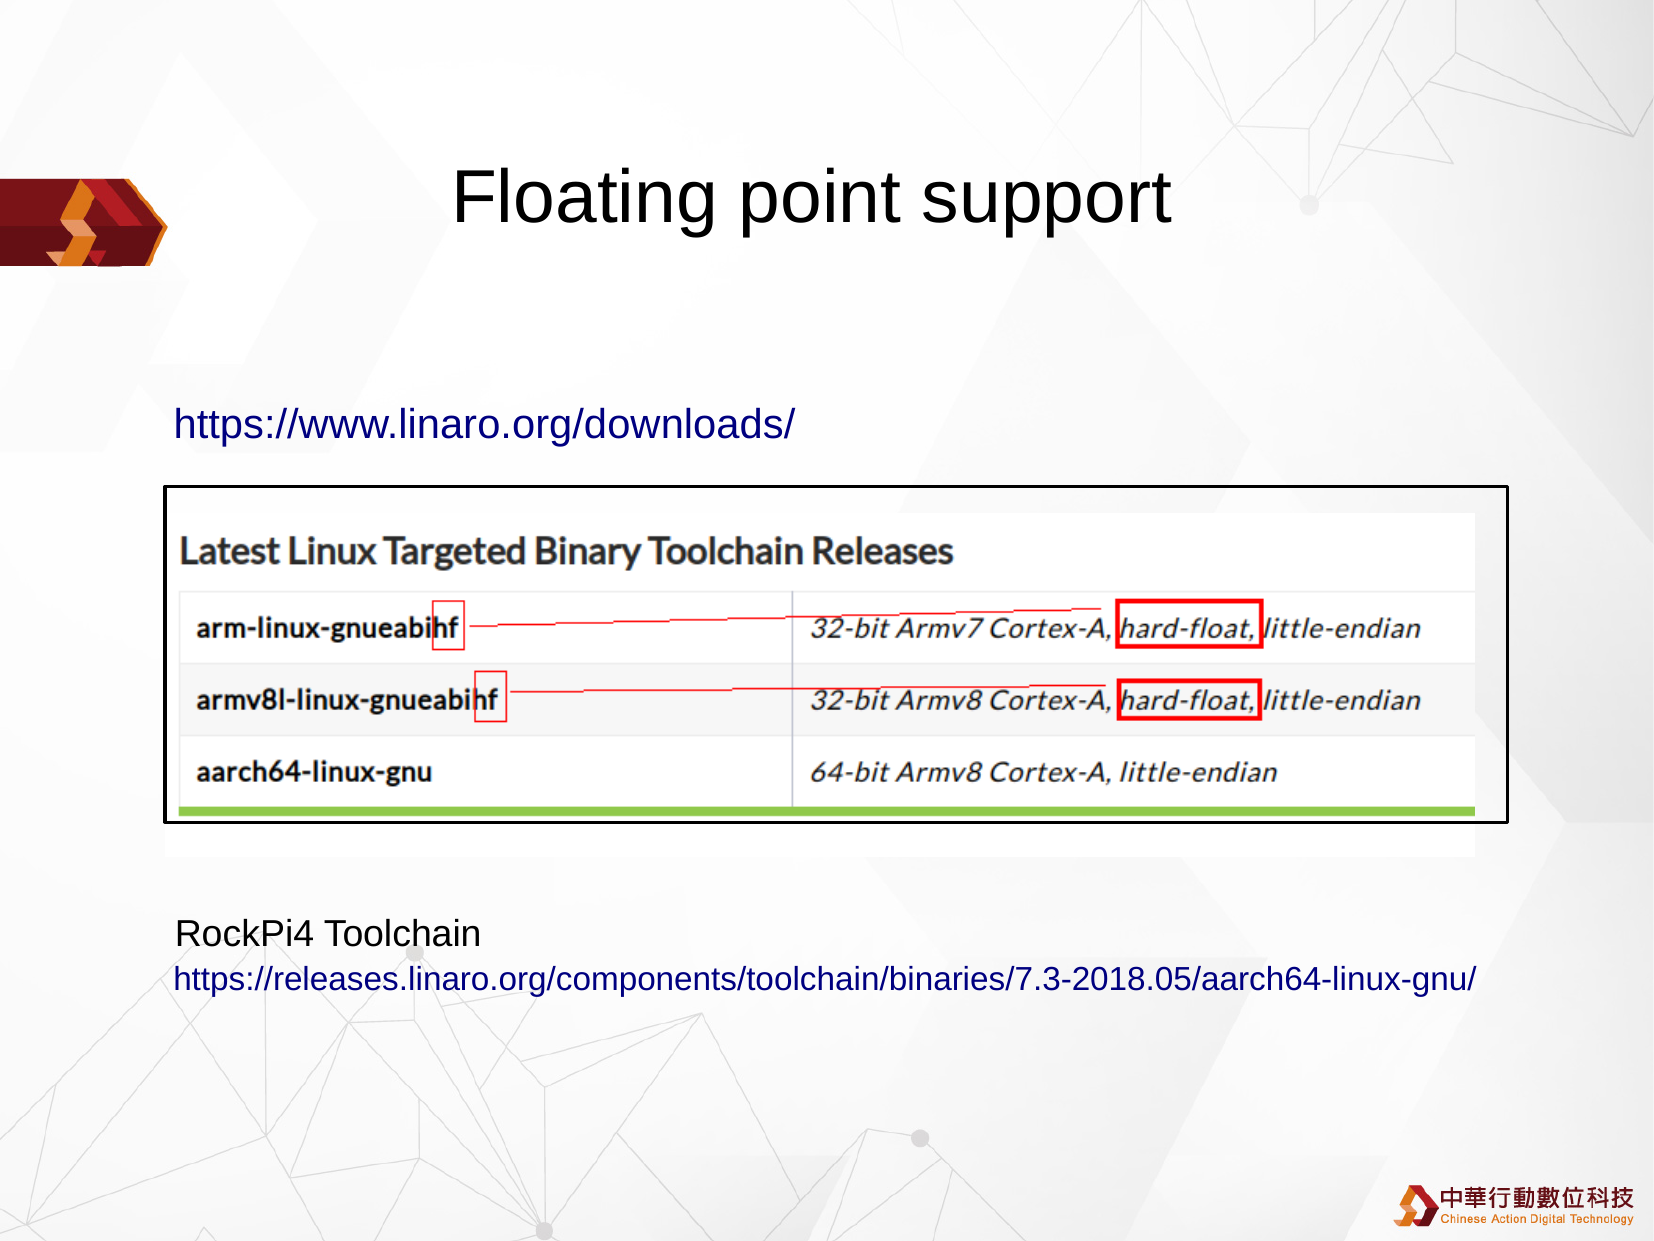

# Floating point support
https://www.linaro.org/downloads/
RockPi4 Toolchain
https://releases.linaro.org/components/toolchain/binaries/7.3-2018.05/aarch64-linux-gnu/